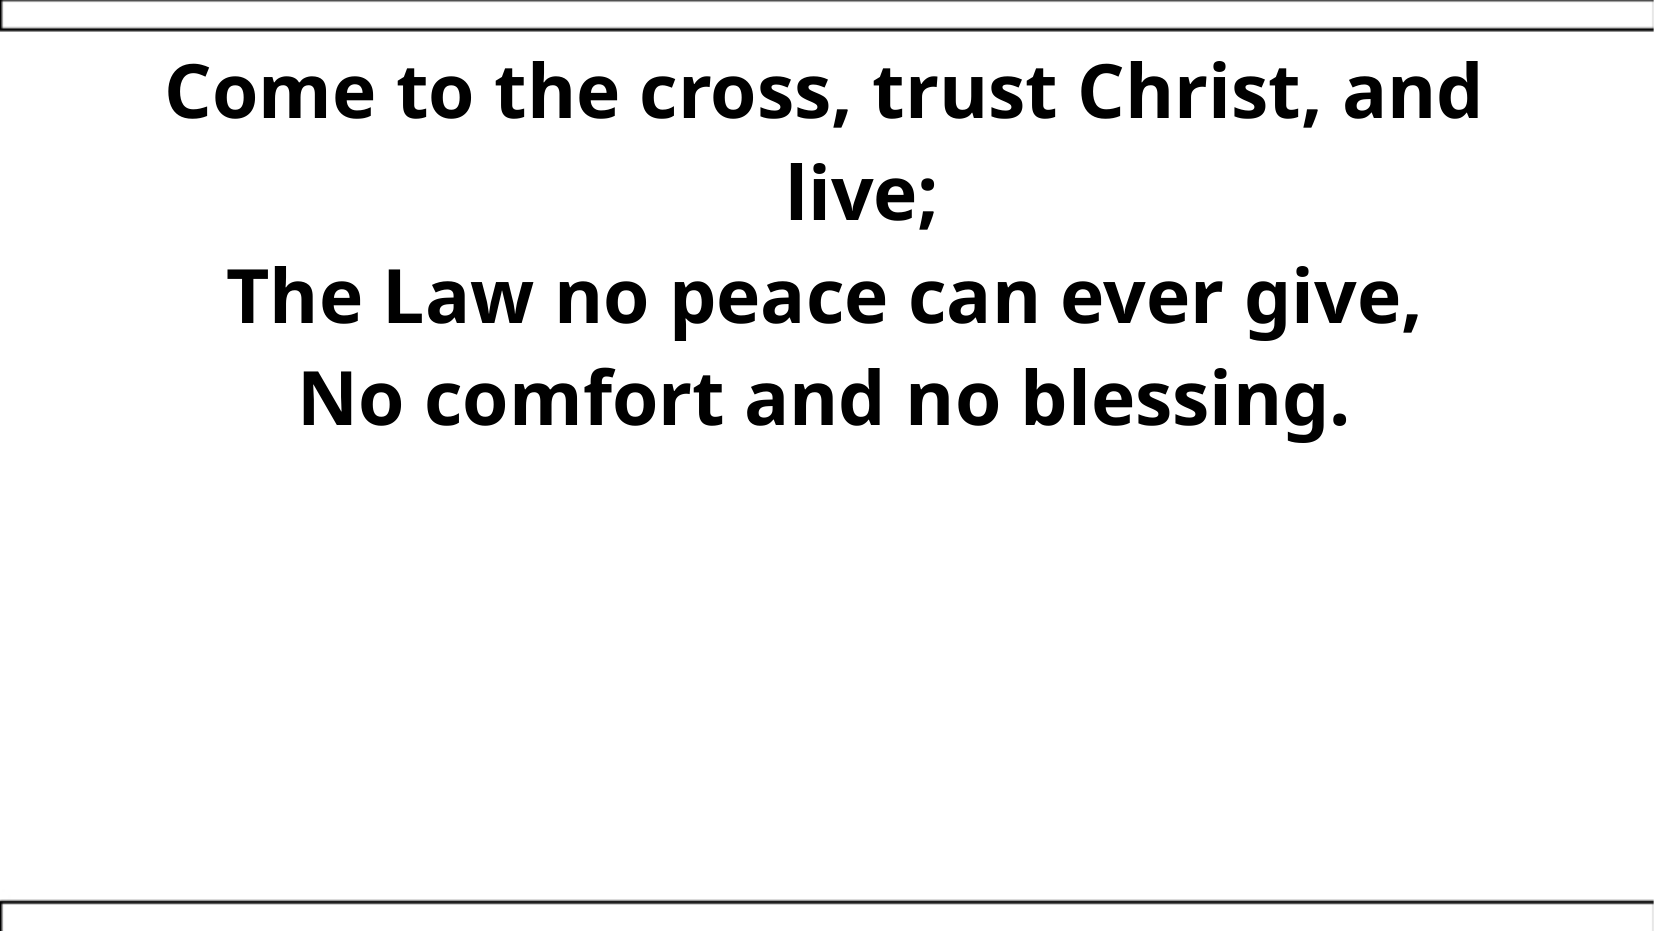

Come to the cross, trust Christ, and live;
The Law no peace can ever give,
No comfort and no blessing.